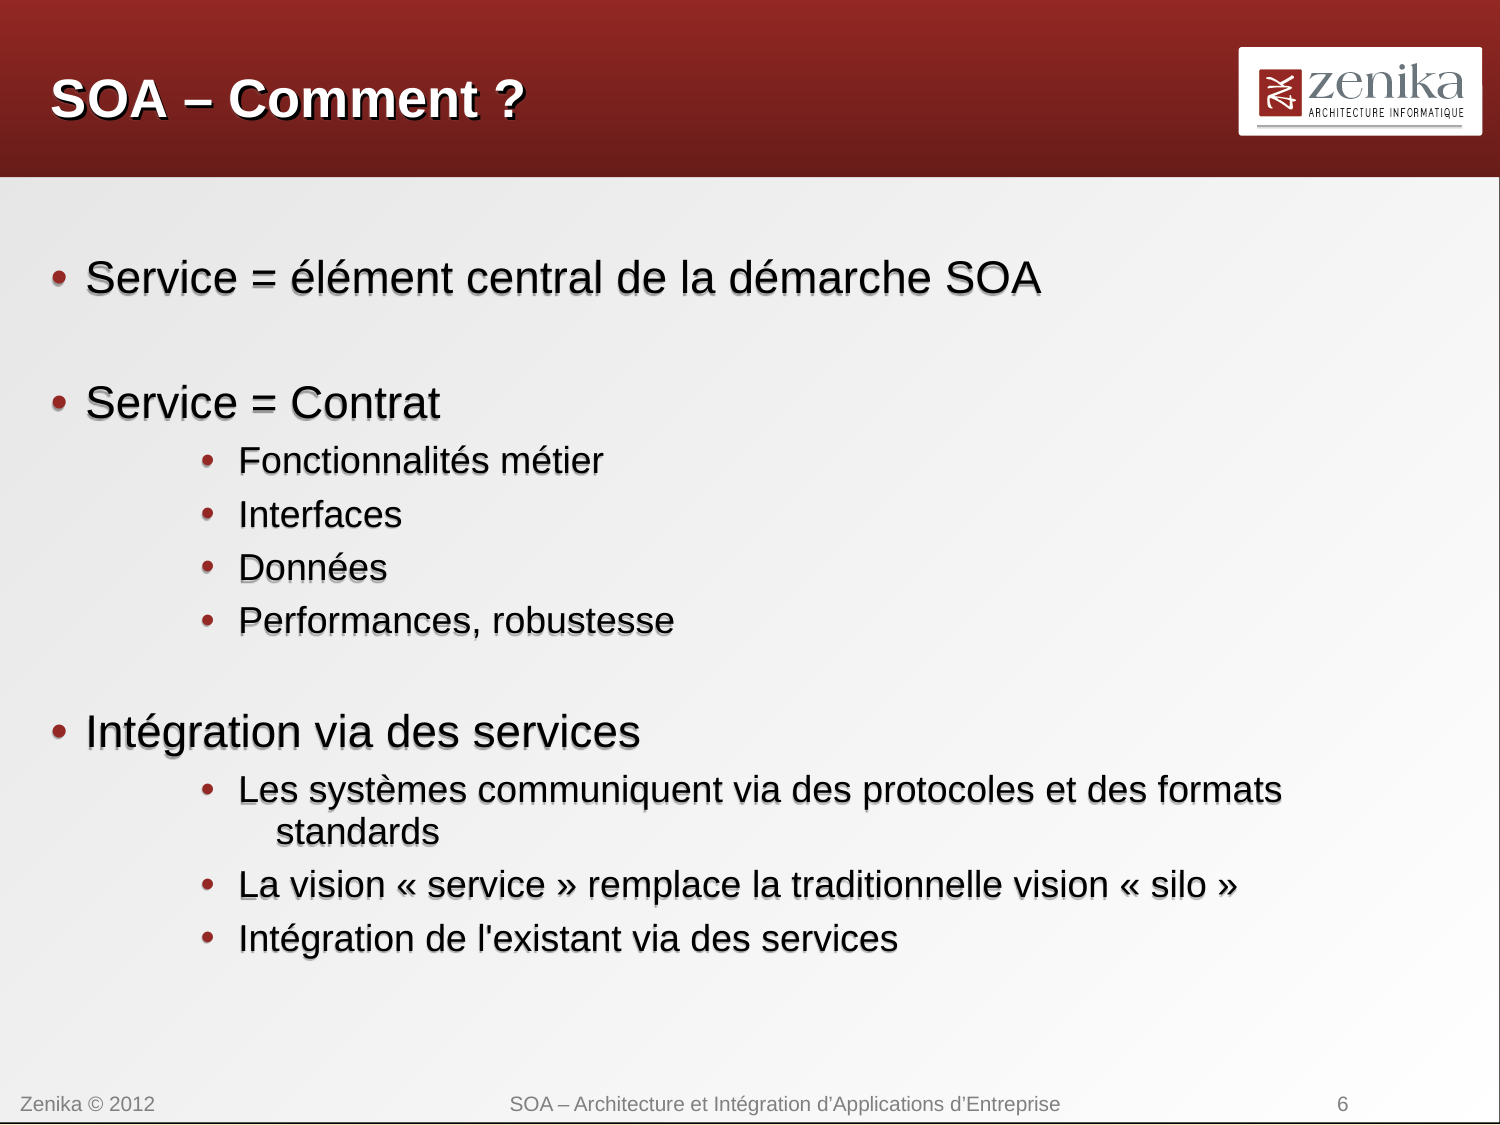

# SOA – Comment ?
Service = élément central de la démarche SOA
Service = Contrat
Fonctionnalités métier
Interfaces
Données
Performances, robustesse
Intégration via des services
Les systèmes communiquent via des protocoles et des formats standards
La vision « service » remplace la traditionnelle vision « silo »
Intégration de l'existant via des services